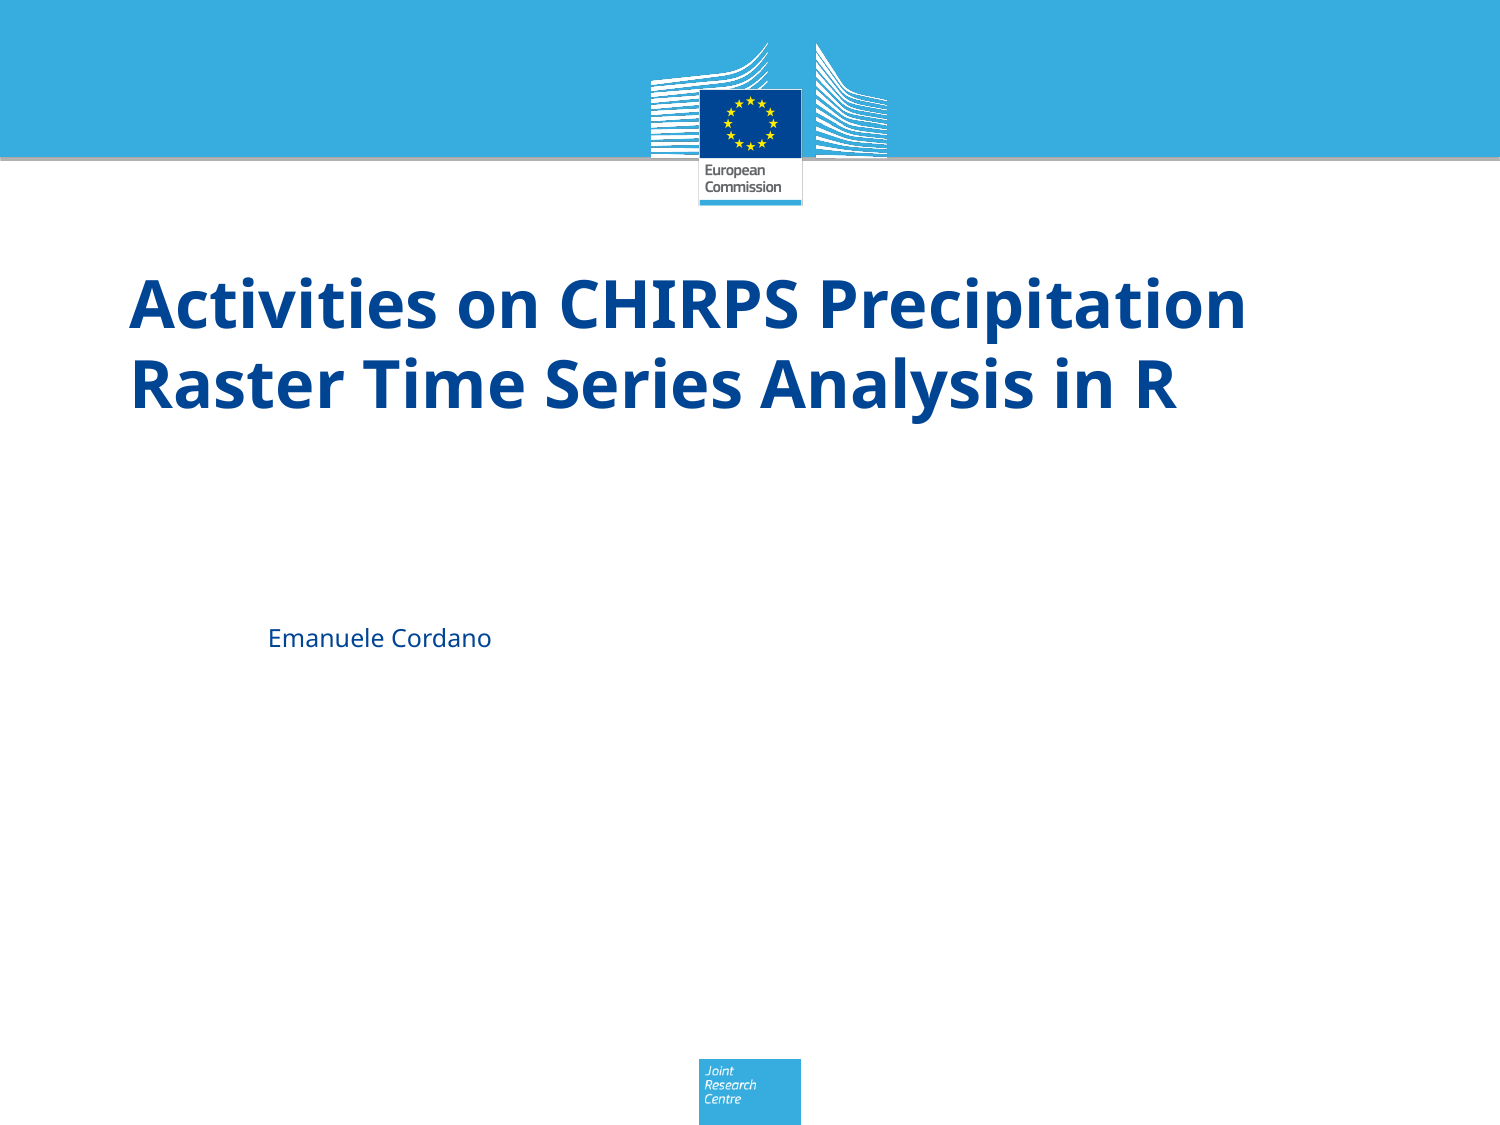

Activities on CHIRPS Precipitation Raster Time Series Analysis in R
Emanuele Cordano